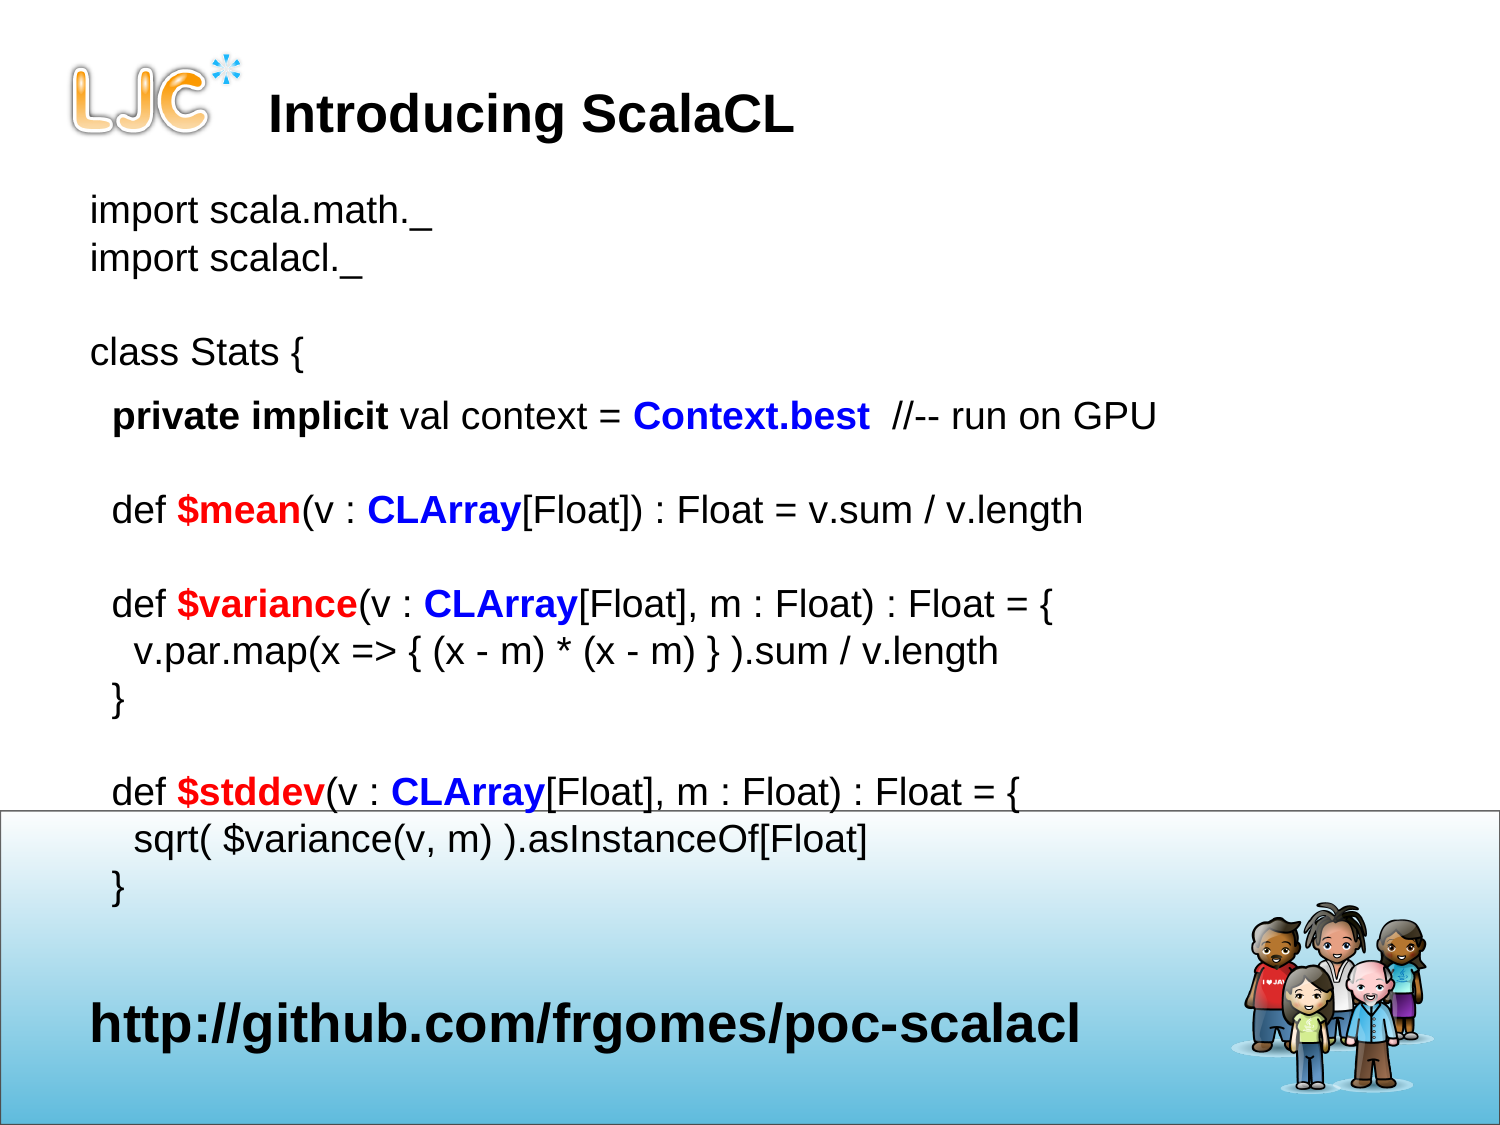

# Introducing ScalaCL
import scala.math._
import scalacl._
class Stats {
 private implicit val context = Context.best //-- run on GPU
 def $mean(v : CLArray[Float]) : Float = v.sum / v.length
 def $variance(v : CLArray[Float], m : Float) : Float = {
 v.par.map(x => { (x - m) * (x - m) } ).sum / v.length
 }
 def $stddev(v : CLArray[Float], m : Float) : Float = {
 sqrt( $variance(v, m) ).asInstanceOf[Float]
 }
http://github.com/frgomes/poc-scalacl